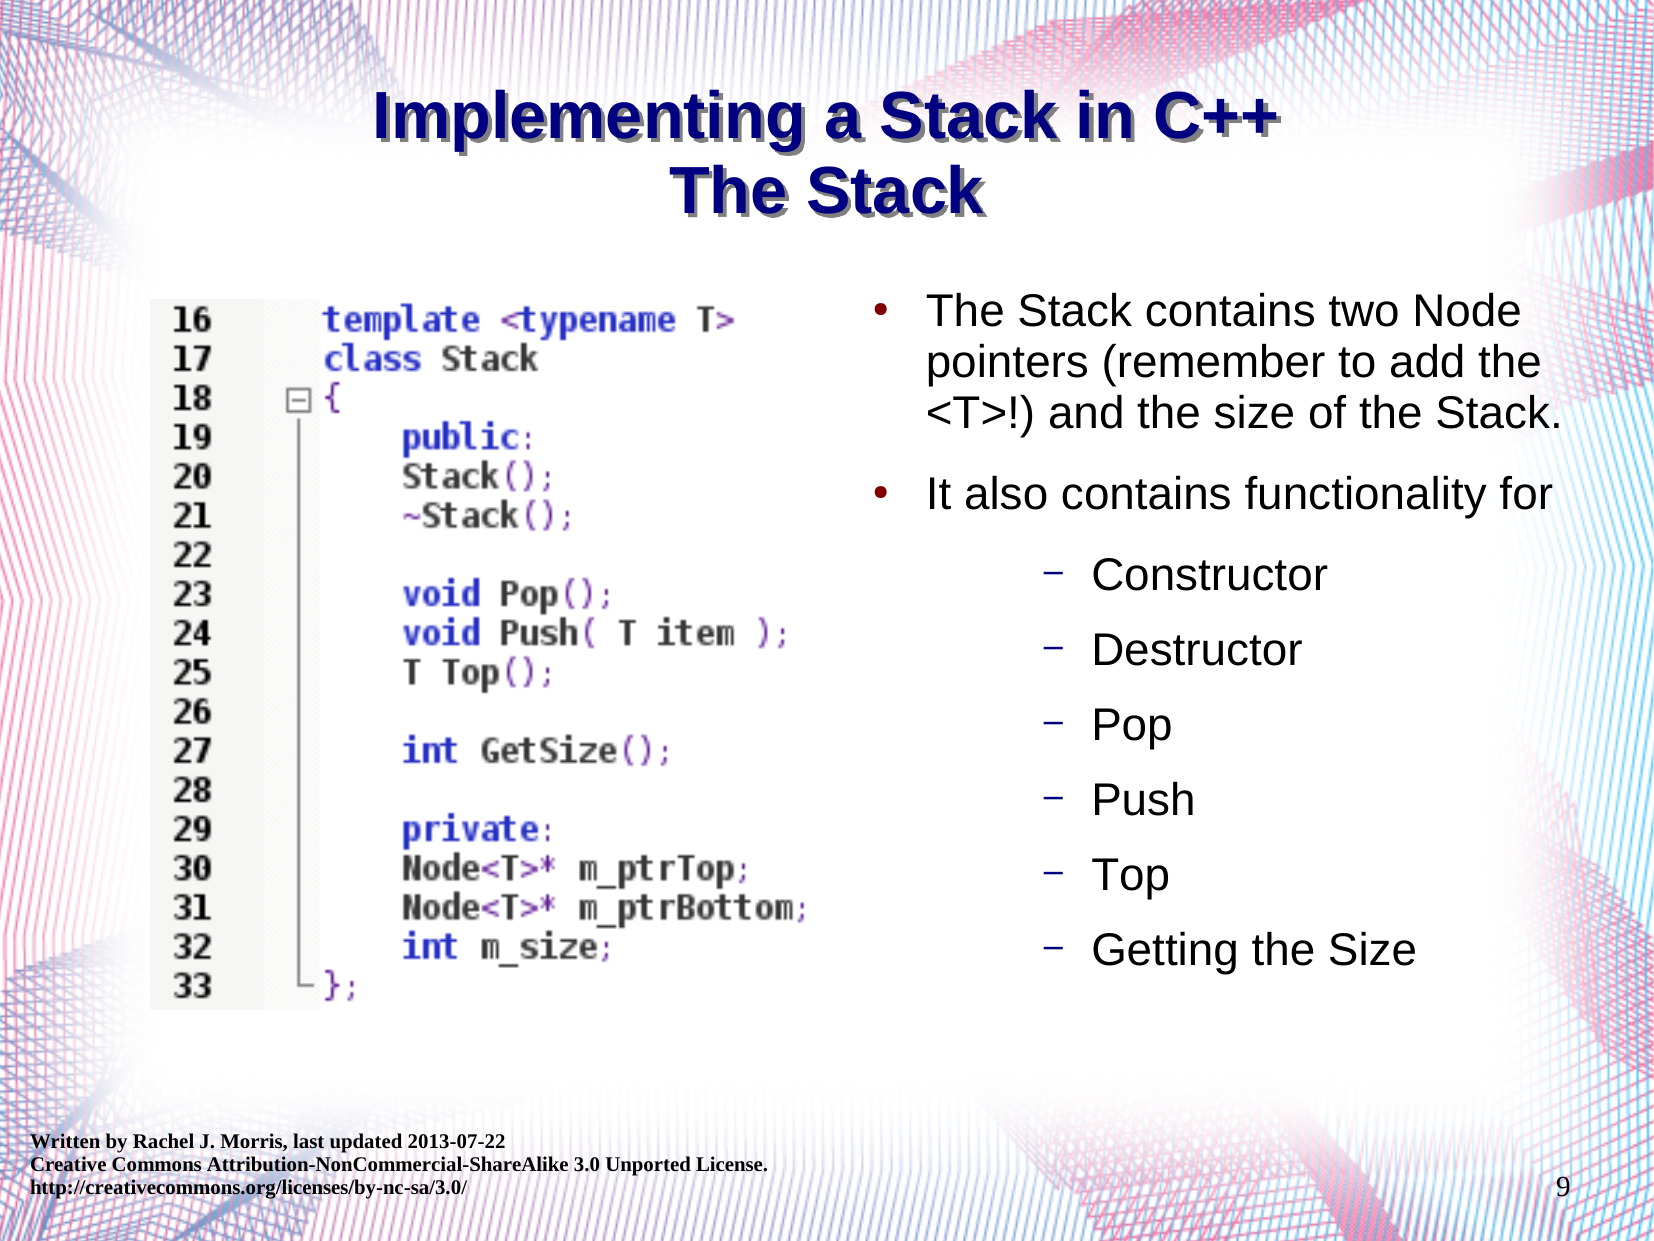

# Implementing a Stack in C++ The Stack
The Stack contains two Node pointers (remember to add the <T>!) and the size of the Stack.
It also contains functionality for
Constructor
Destructor
Pop
Push
Top
Getting the Size
9